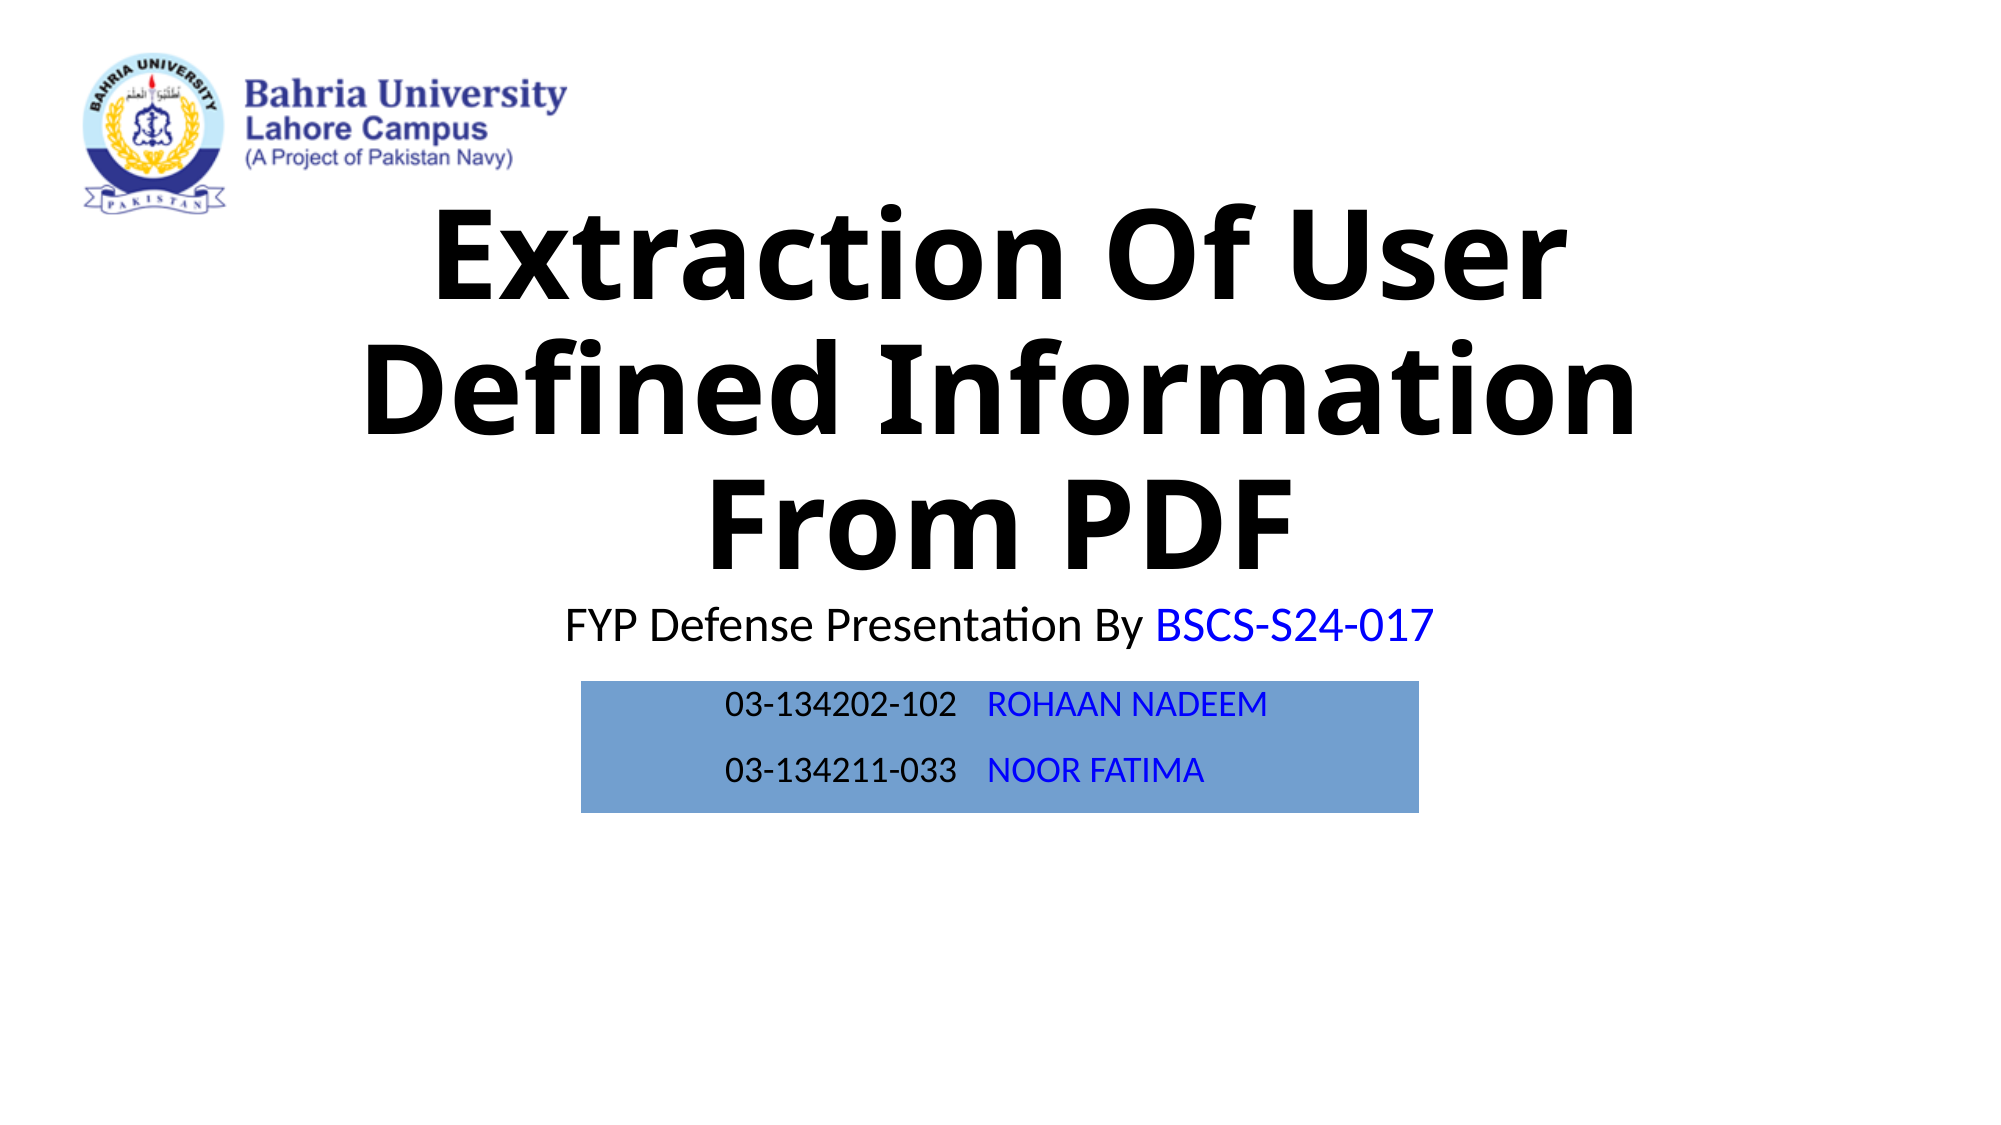

# Extraction Of User Defined Information From PDF
FYP Defense Presentation By BSCS-S24-017
| 03-134202-102 | ROHAAN NADEEM |
| --- | --- |
| 03-134211-033 | NOOR FATIMA |